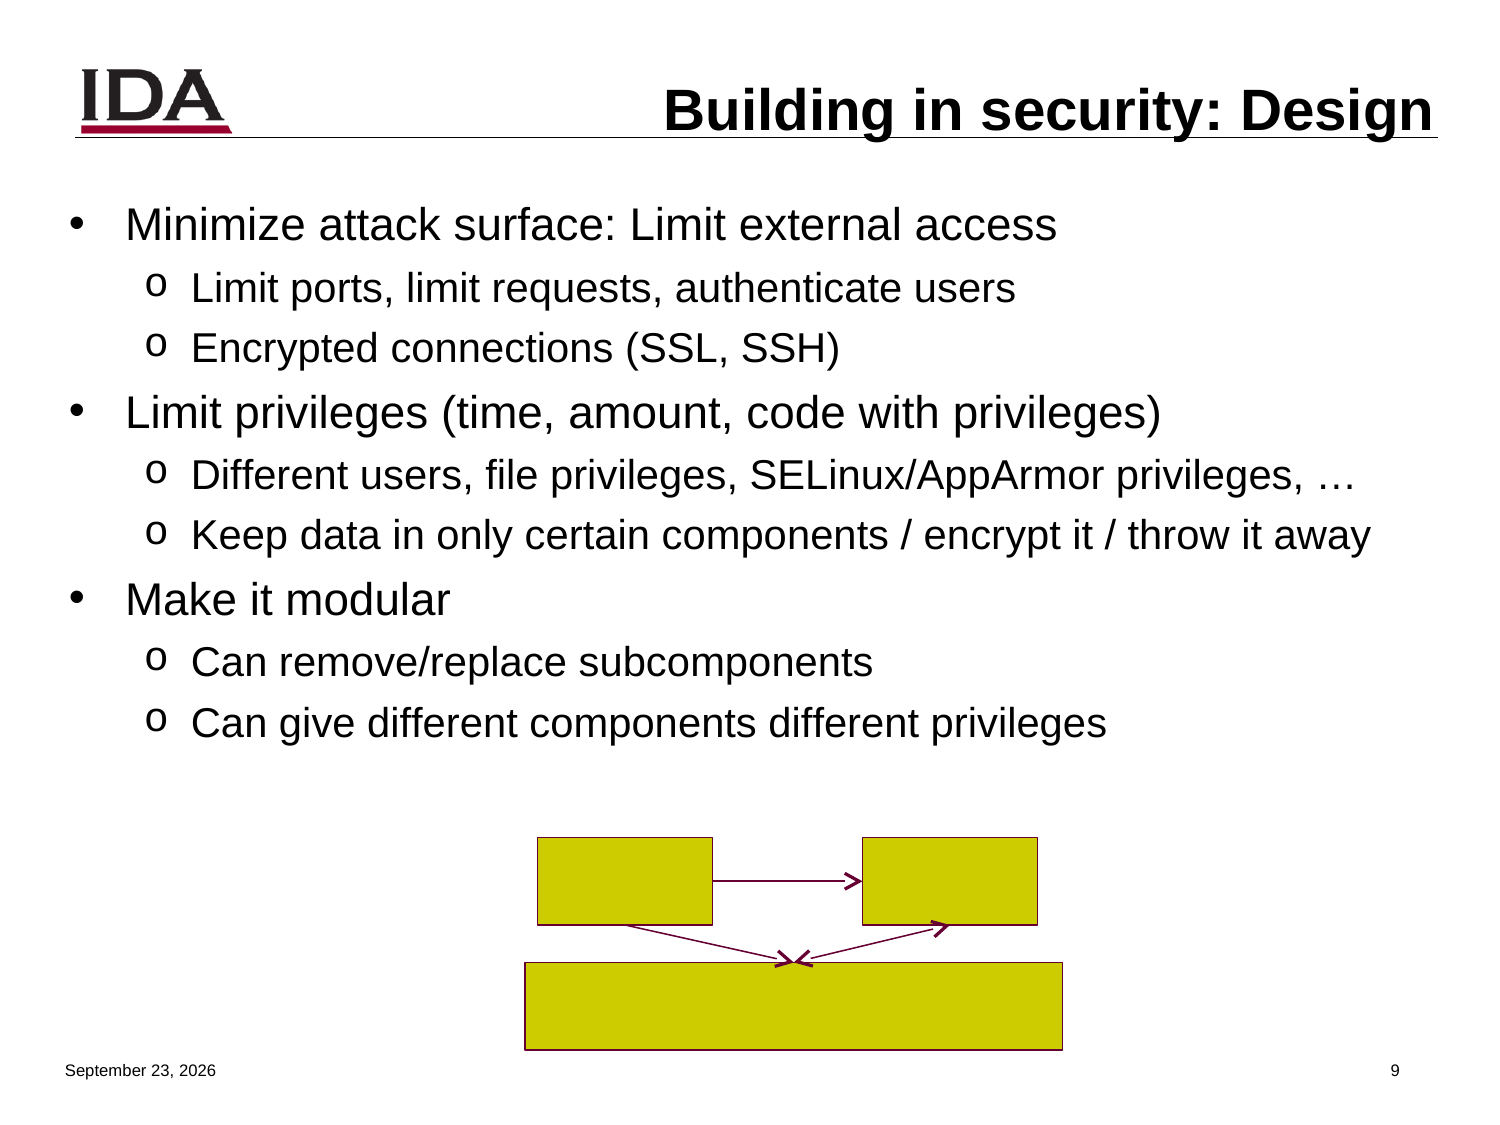

# Building in security: Design
Minimize attack surface: Limit external access
Limit ports, limit requests, authenticate users
Encrypted connections (SSL, SSH)
Limit privileges (time, amount, code with privileges)
Different users, file privileges, SELinux/AppArmor privileges, …
Keep data in only certain components / encrypt it / throw it away
Make it modular
Can remove/replace subcomponents
Can give different components different privileges